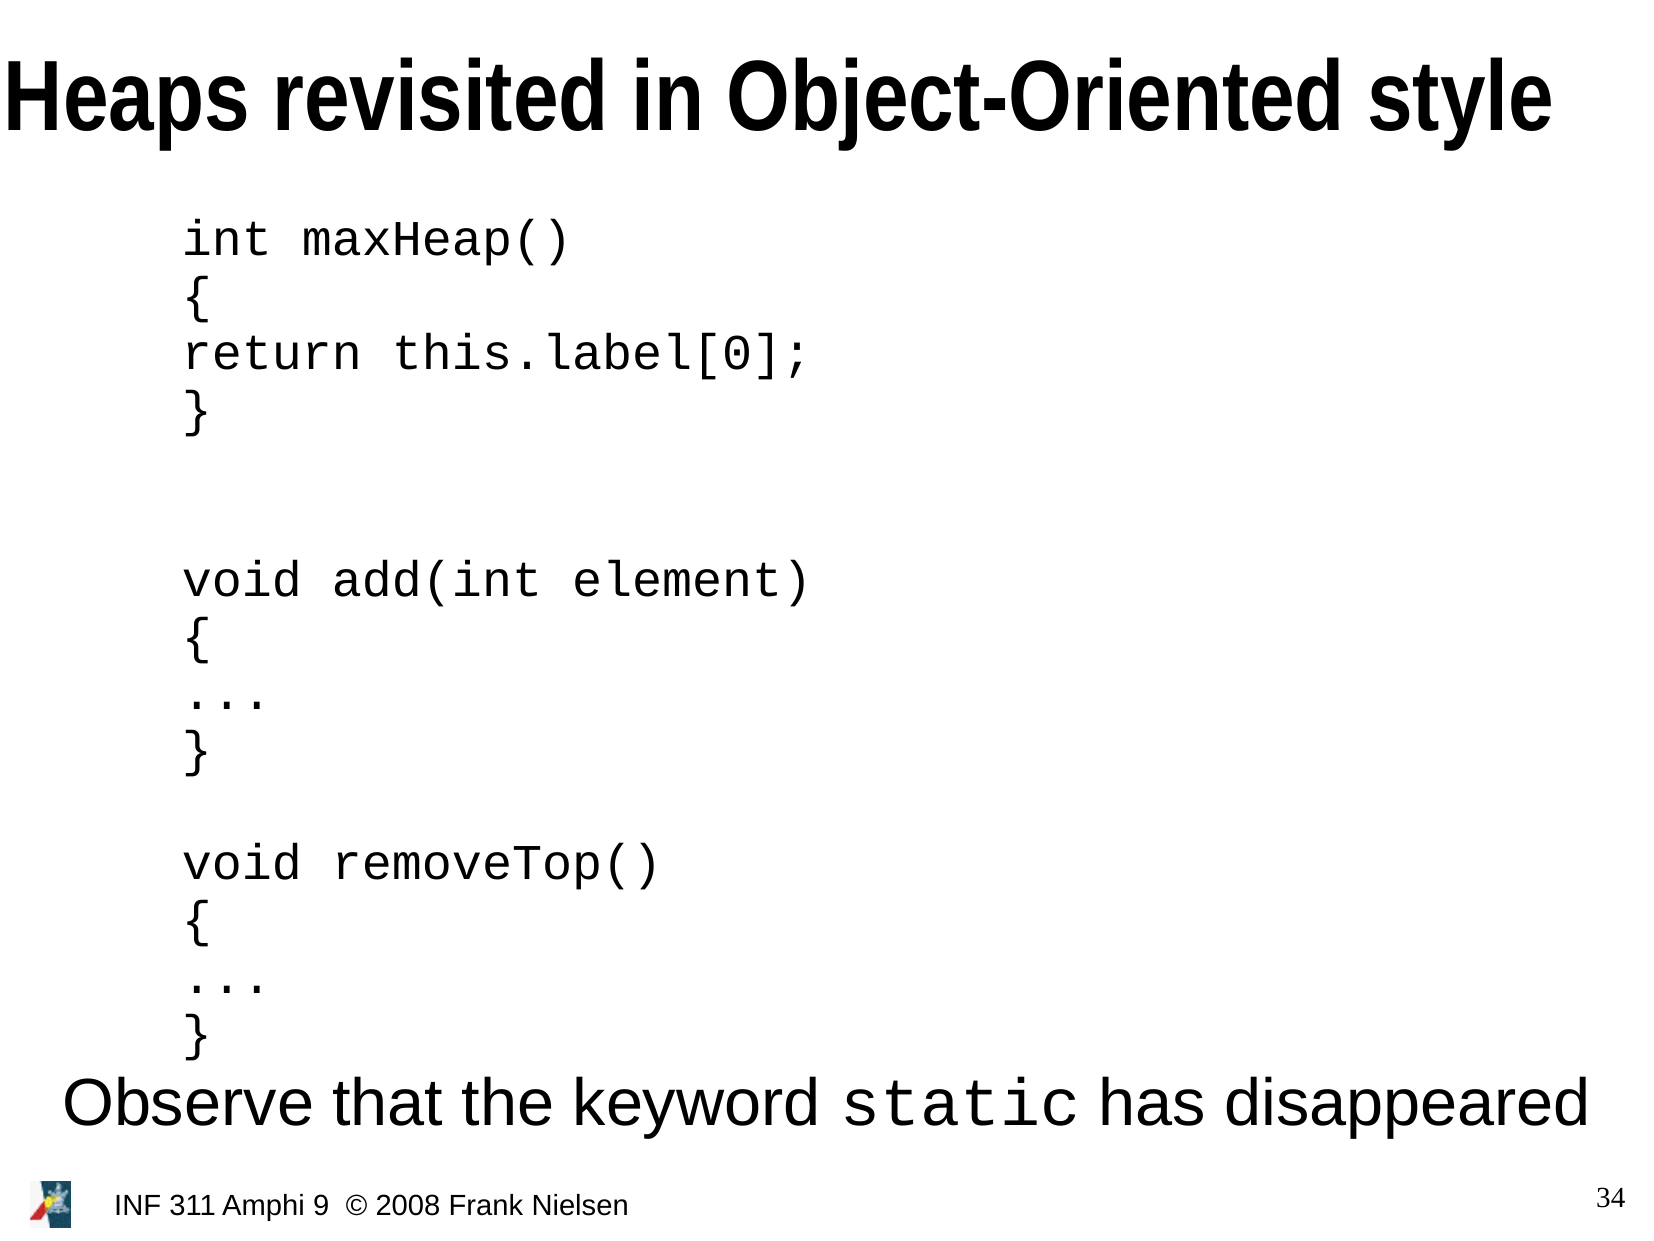

Heaps revisited in Object-Oriented style
int maxHeap()
{
return this.label[0];
}
void add(int element)
{
...
}
void removeTop()
{
...
}
Observe that the keyword static has disappeared